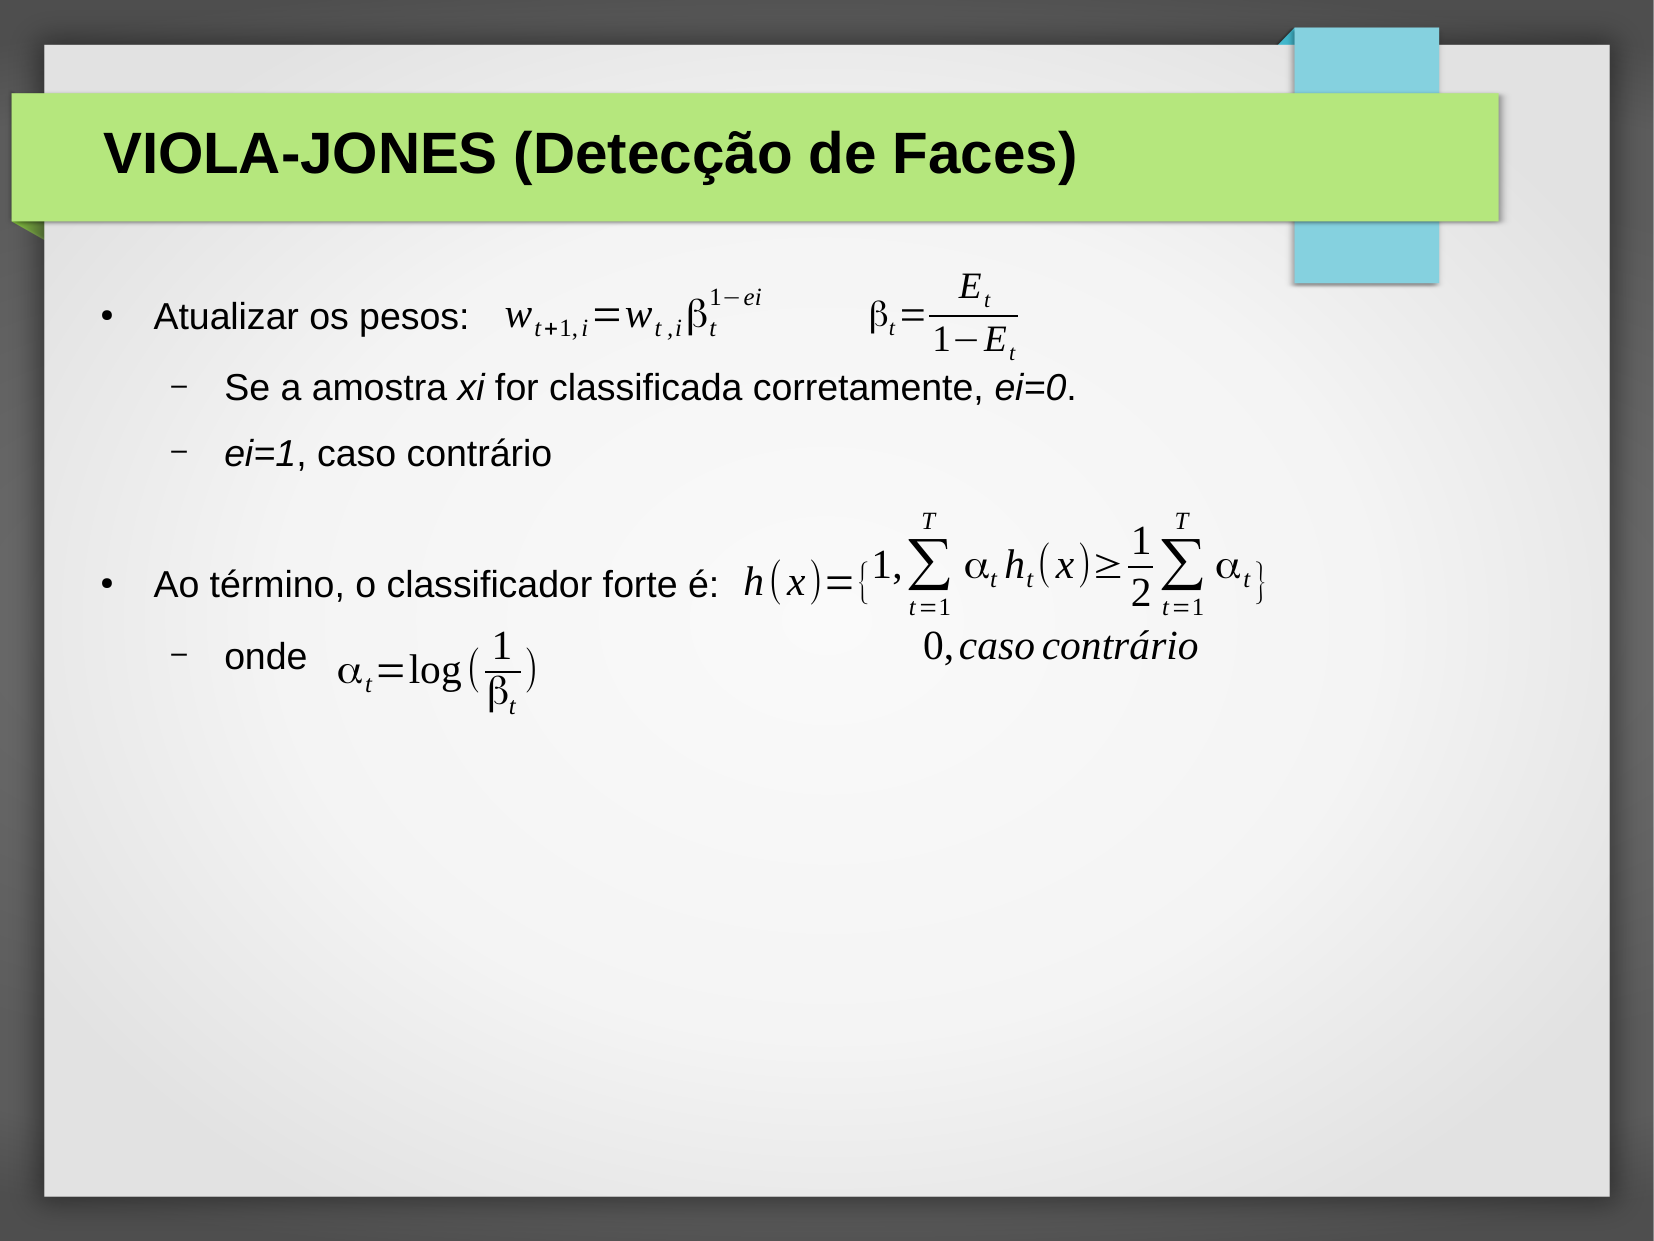

# VIOLA-JONES (Detecção de Faces)
Atualizar os pesos:
Se a amostra xi for classificada corretamente, ei=0.
ei=1, caso contrário
Ao término, o classificador forte é:
onde